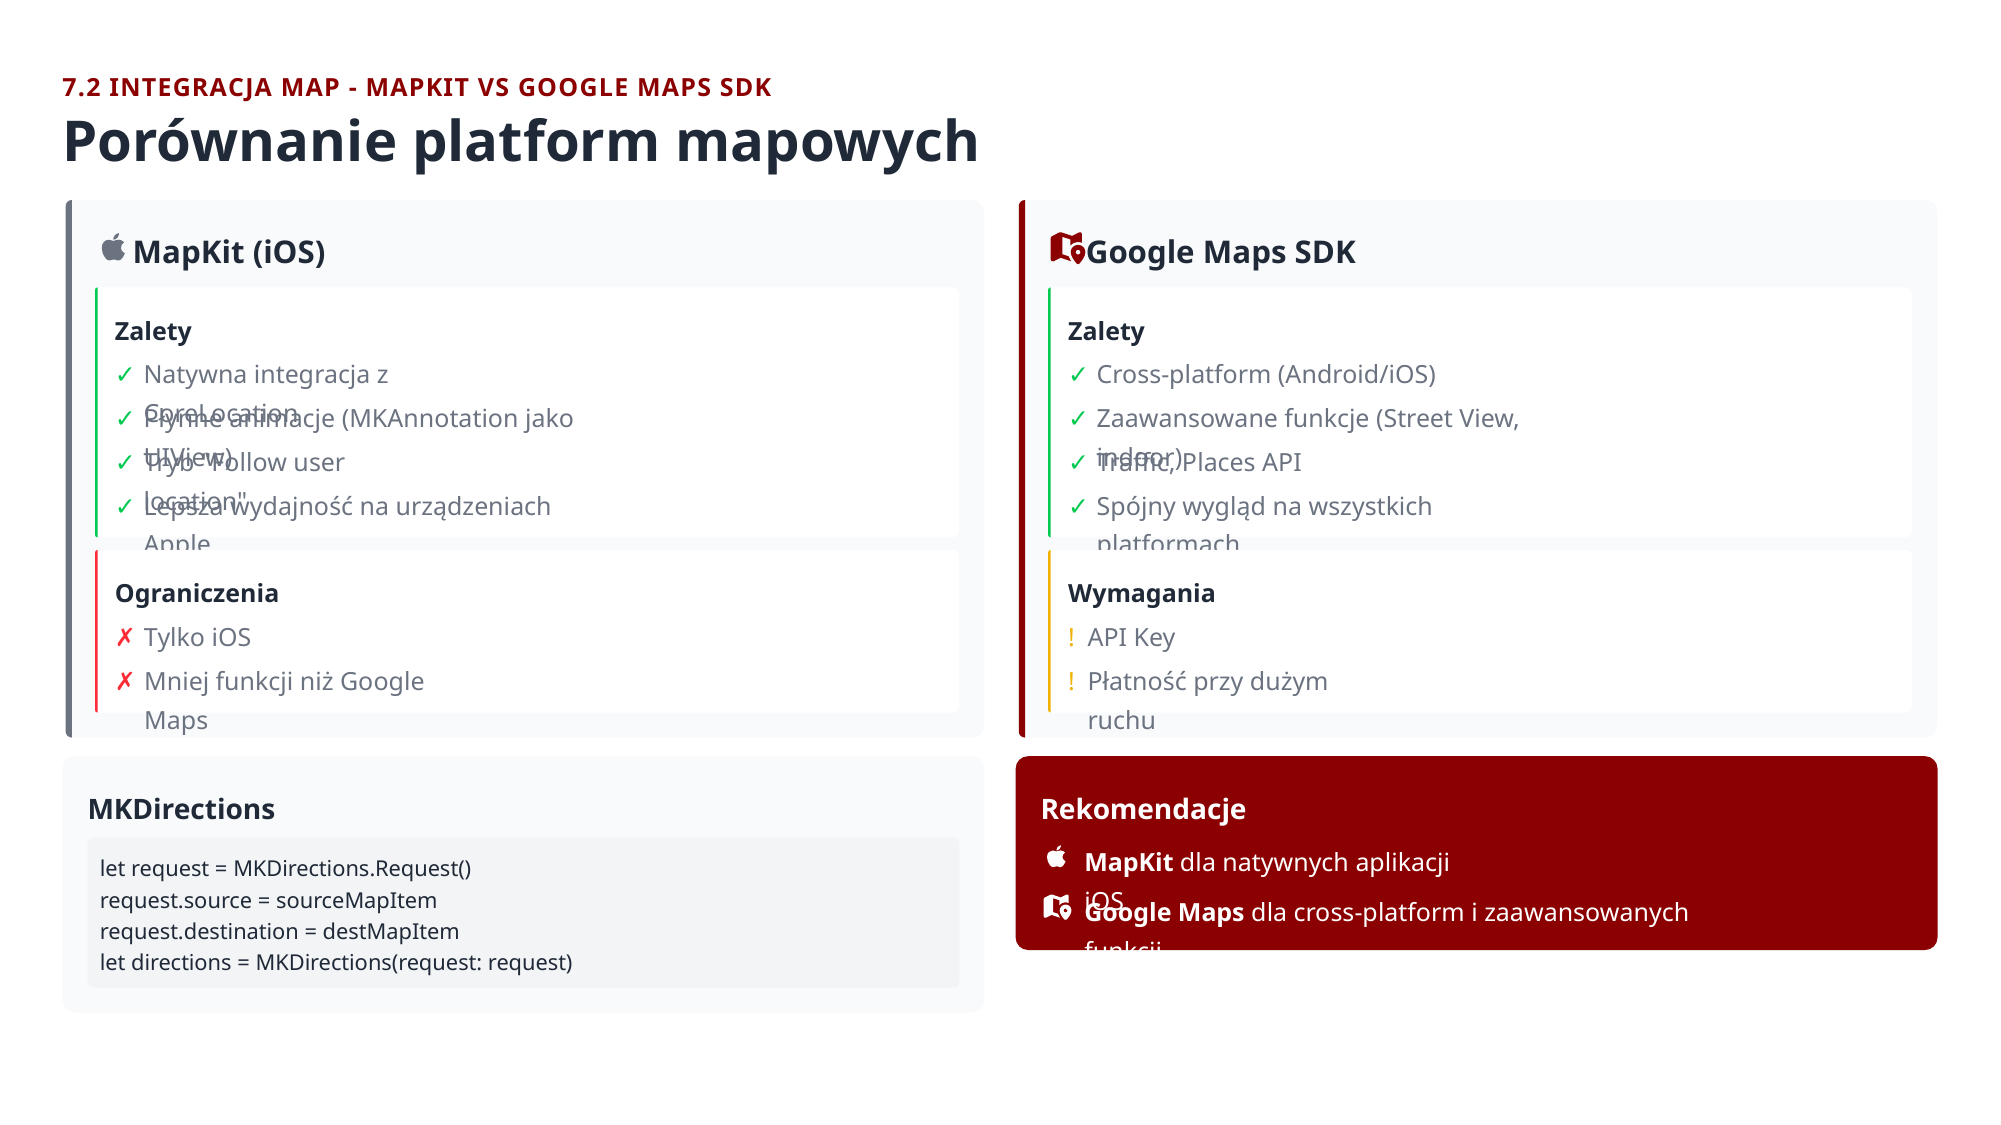

7.2 INTEGRACJA MAP - MAPKIT VS GOOGLE MAPS SDK
Porównanie platform mapowych
MapKit (iOS)
Google Maps SDK
Zalety
Zalety
✓
Natywna integracja z CoreLocation
✓
Cross-platform (Android/iOS)
✓
Płynne animacje (MKAnnotation jako UIView)
✓
Zaawansowane funkcje (Street View, indoor)
✓
Tryb "Follow user location"
✓
Traffic, Places API
✓
Lepsza wydajność na urządzeniach Apple
✓
Spójny wygląd na wszystkich platformach
Ograniczenia
Wymagania
✗
Tylko iOS
!
API Key
✗
Mniej funkcji niż Google Maps
!
Płatność przy dużym ruchu
MKDirections
Rekomendacje
MapKit dla natywnych aplikacji iOS
let request = MKDirections.Request()
request.source = sourceMapItem
Google Maps dla cross-platform i zaawansowanych funkcji
request.destination = destMapItem
let directions = MKDirections(request: request)